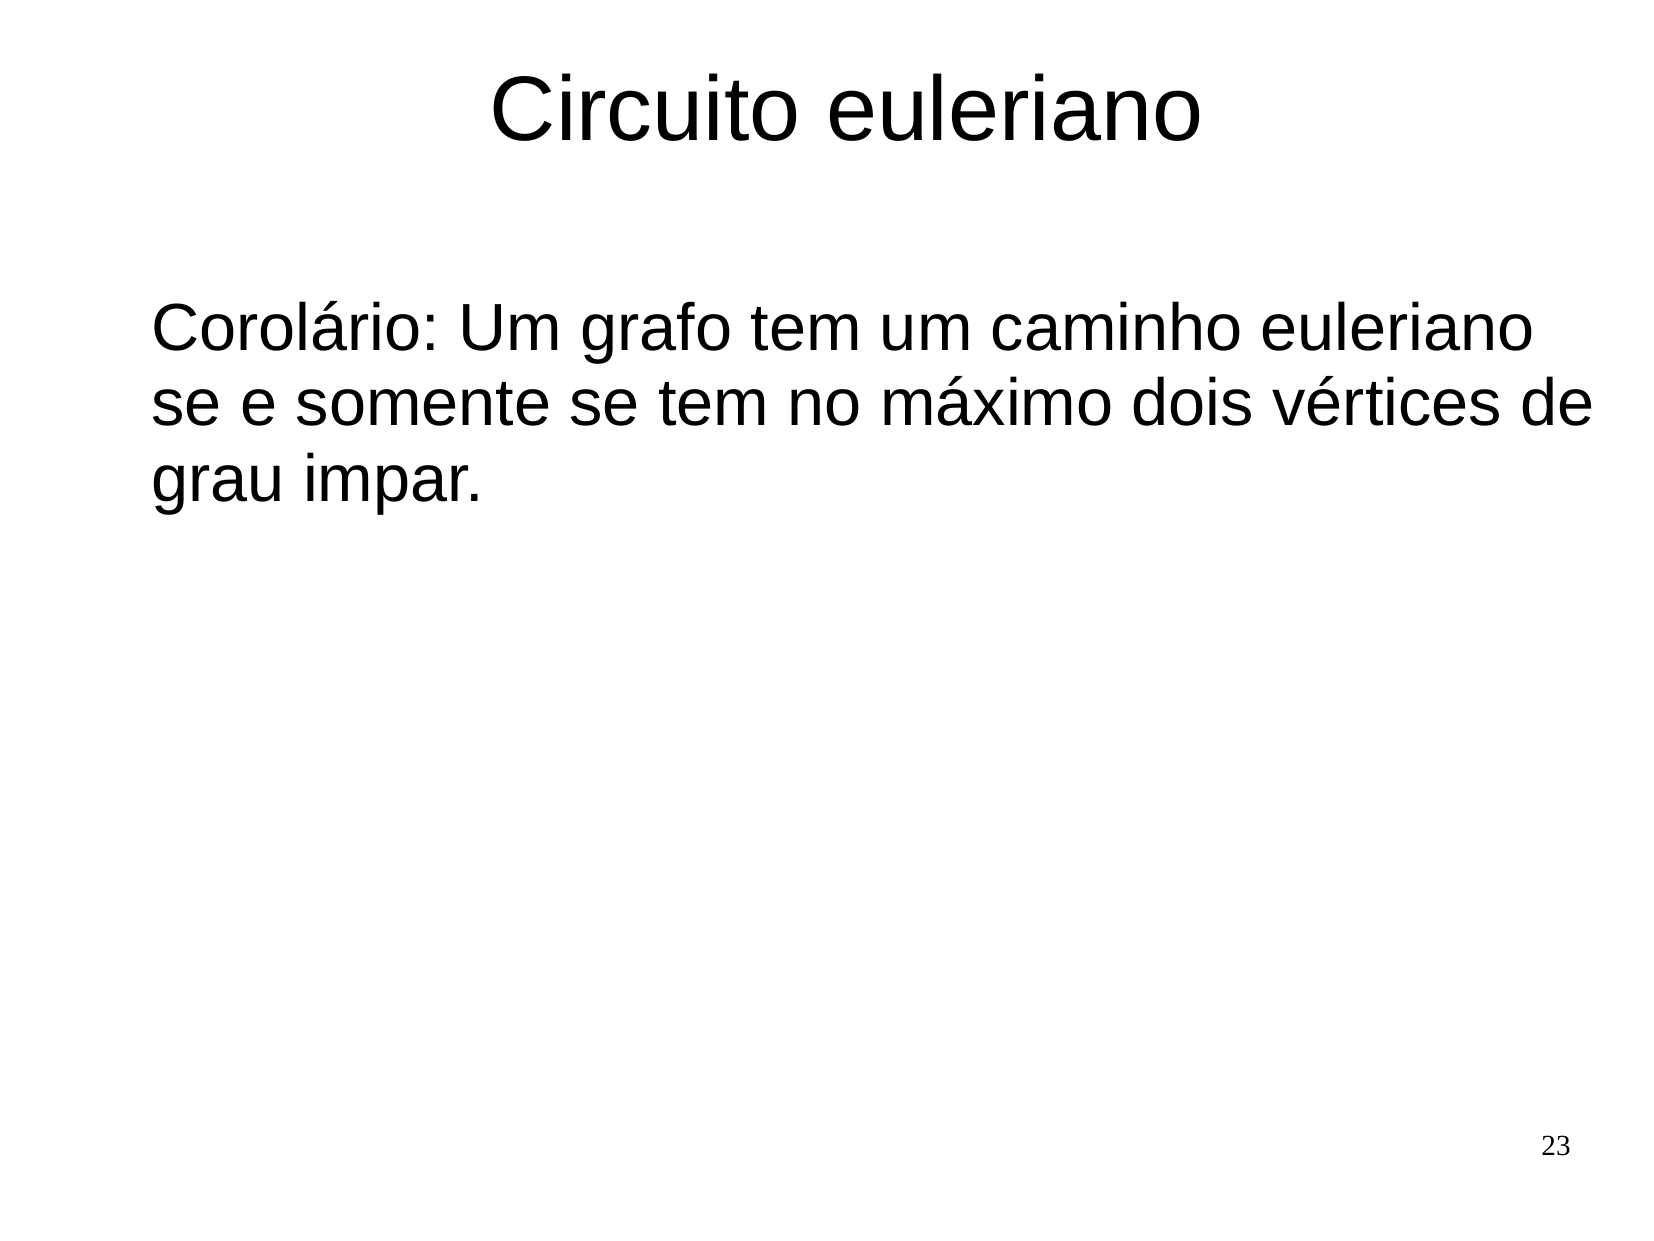

# Circuito euleriano
Corolário: Um grafo tem um caminho euleriano se e somente se tem no máximo dois vértices de grau impar.
23